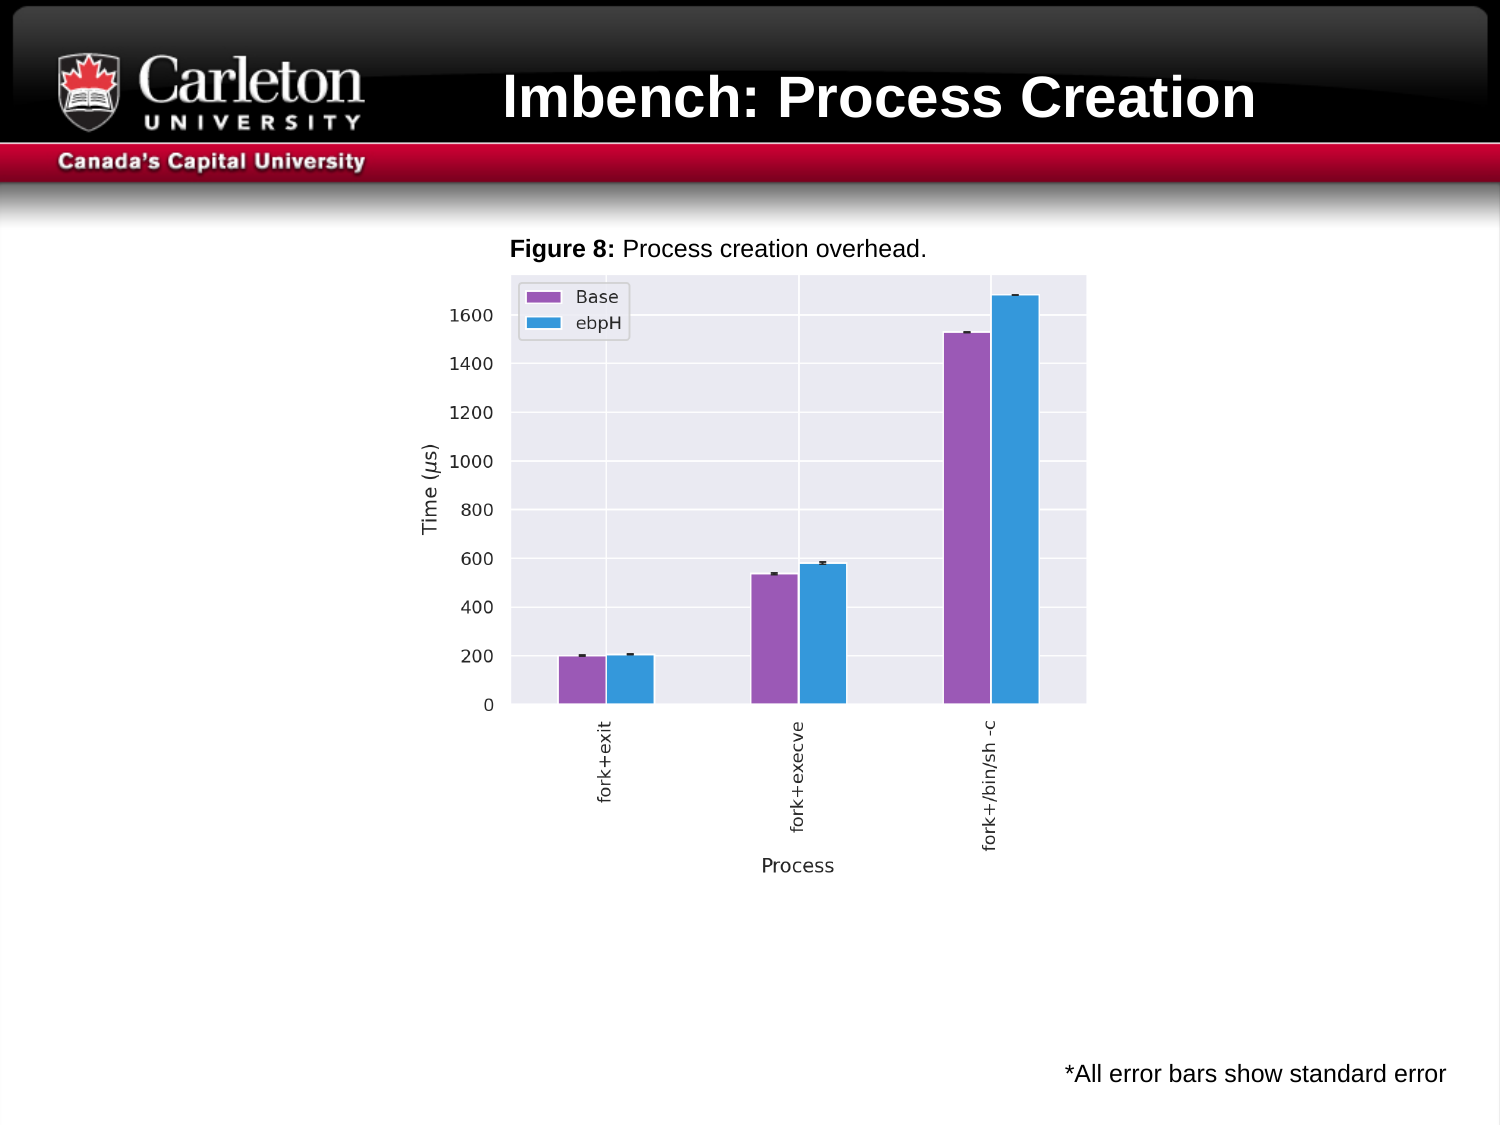

# lmbench: Process Creation
Figure 8: Process creation overhead.
*All error bars show standard error